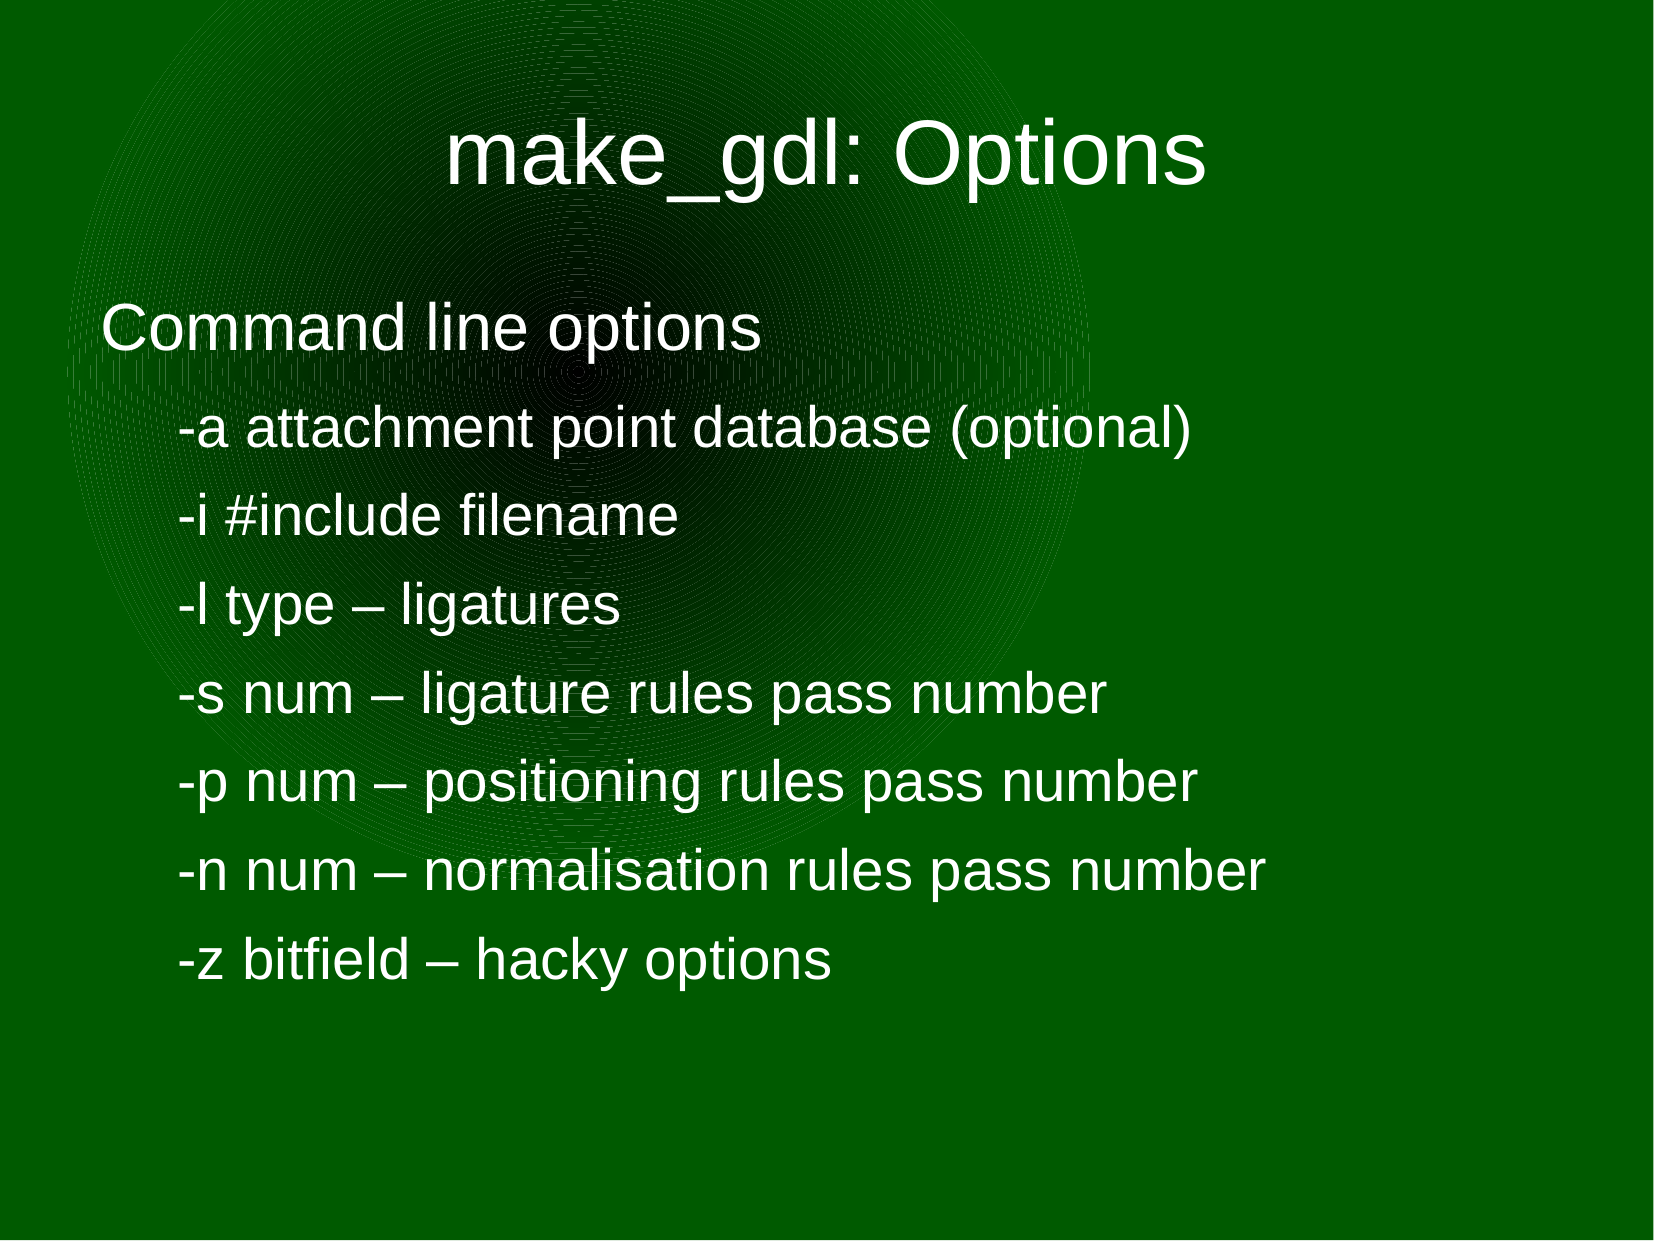

# make_gdl: Options
Command line options
-a attachment point database (optional)
-i #include filename
-l type – ligatures
-s num – ligature rules pass number
-p num – positioning rules pass number
-n num – normalisation rules pass number
-z bitfield – hacky options